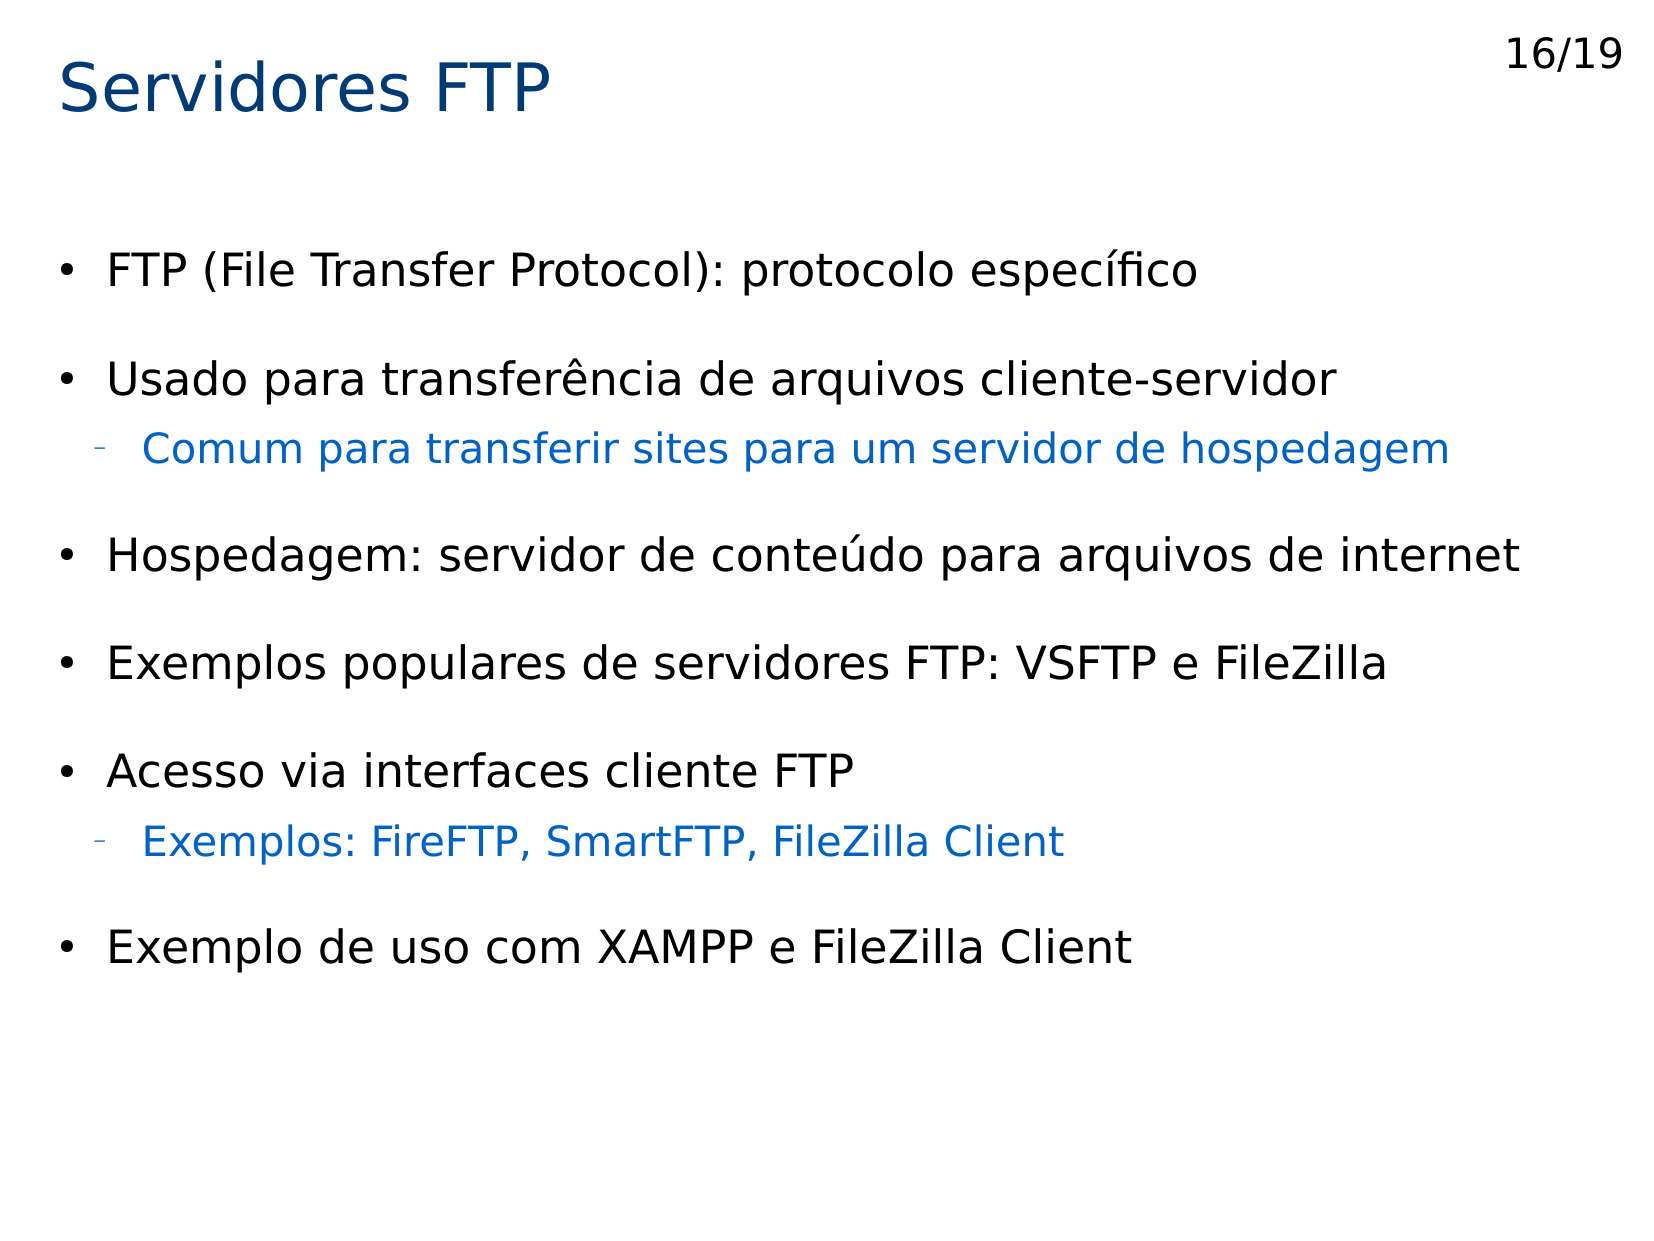

# Servidores FTP
16
FTP (File Transfer Protocol): protocolo específico
Usado para transferência de arquivos cliente-servidor
Comum para transferir sites para um servidor de hospedagem
Hospedagem: servidor de conteúdo para arquivos de internet
Exemplos populares de servidores FTP: VSFTP e FileZilla
Acesso via interfaces cliente FTP
Exemplos: FireFTP, SmartFTP, FileZilla Client
Exemplo de uso com XAMPP e FileZilla Client